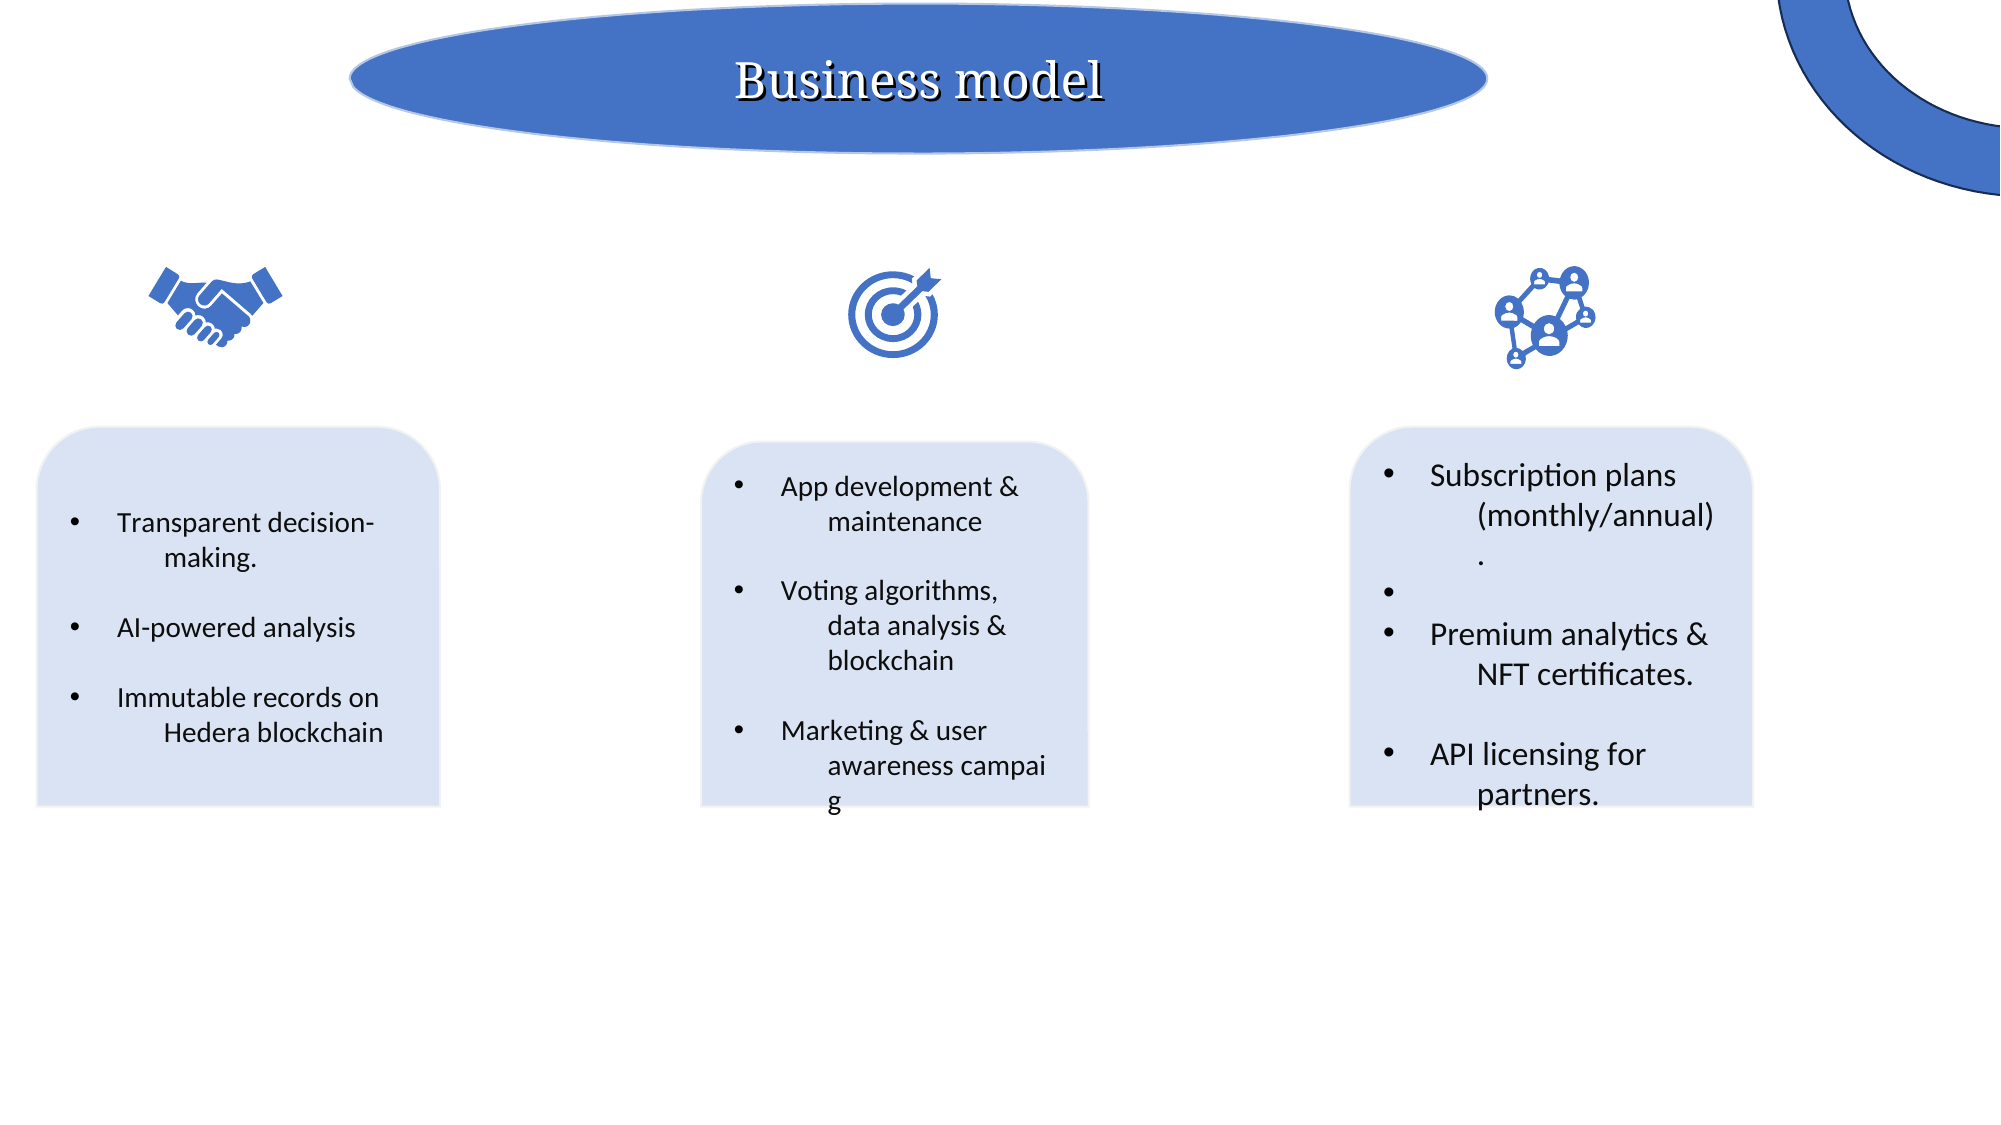

Business model
Transparent decision-making.
AI-powered analysis
Immutable records on Hedera blockchain
Subscription plans (monthly/annual).
Premium analytics & NFT certificates.
API licensing for partners.
App development & maintenance
Voting algorithms, data analysis & blockchain
Marketing & user awareness campaig
Revenue Streams